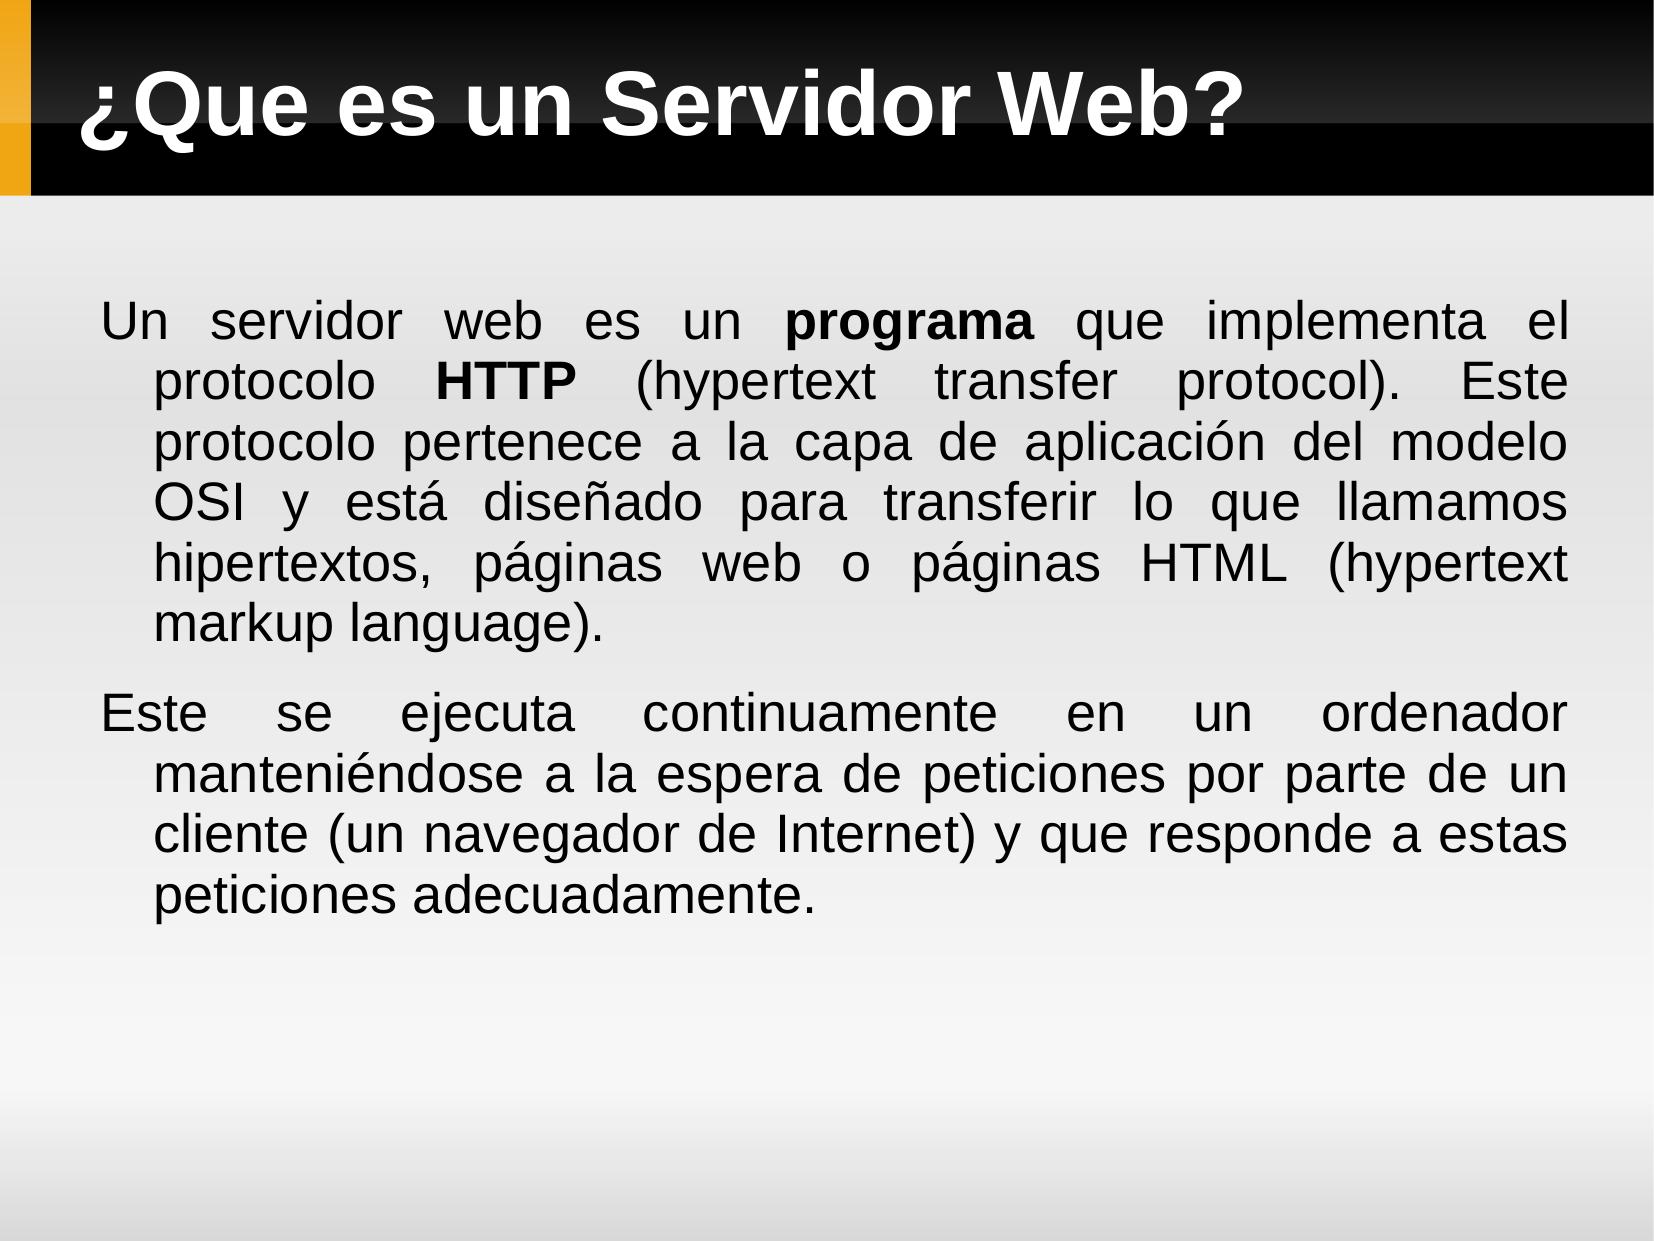

# ¿Que es un Servidor Web?
Un servidor web es un programa que implementa el protocolo HTTP (hypertext transfer protocol). Este protocolo pertenece a la capa de aplicación del modelo OSI y está diseñado para transferir lo que llamamos hipertextos, páginas web o páginas HTML (hypertext markup language).
Este se ejecuta continuamente en un ordenador manteniéndose a la espera de peticiones por parte de un cliente (un navegador de Internet) y que responde a estas peticiones adecuadamente.